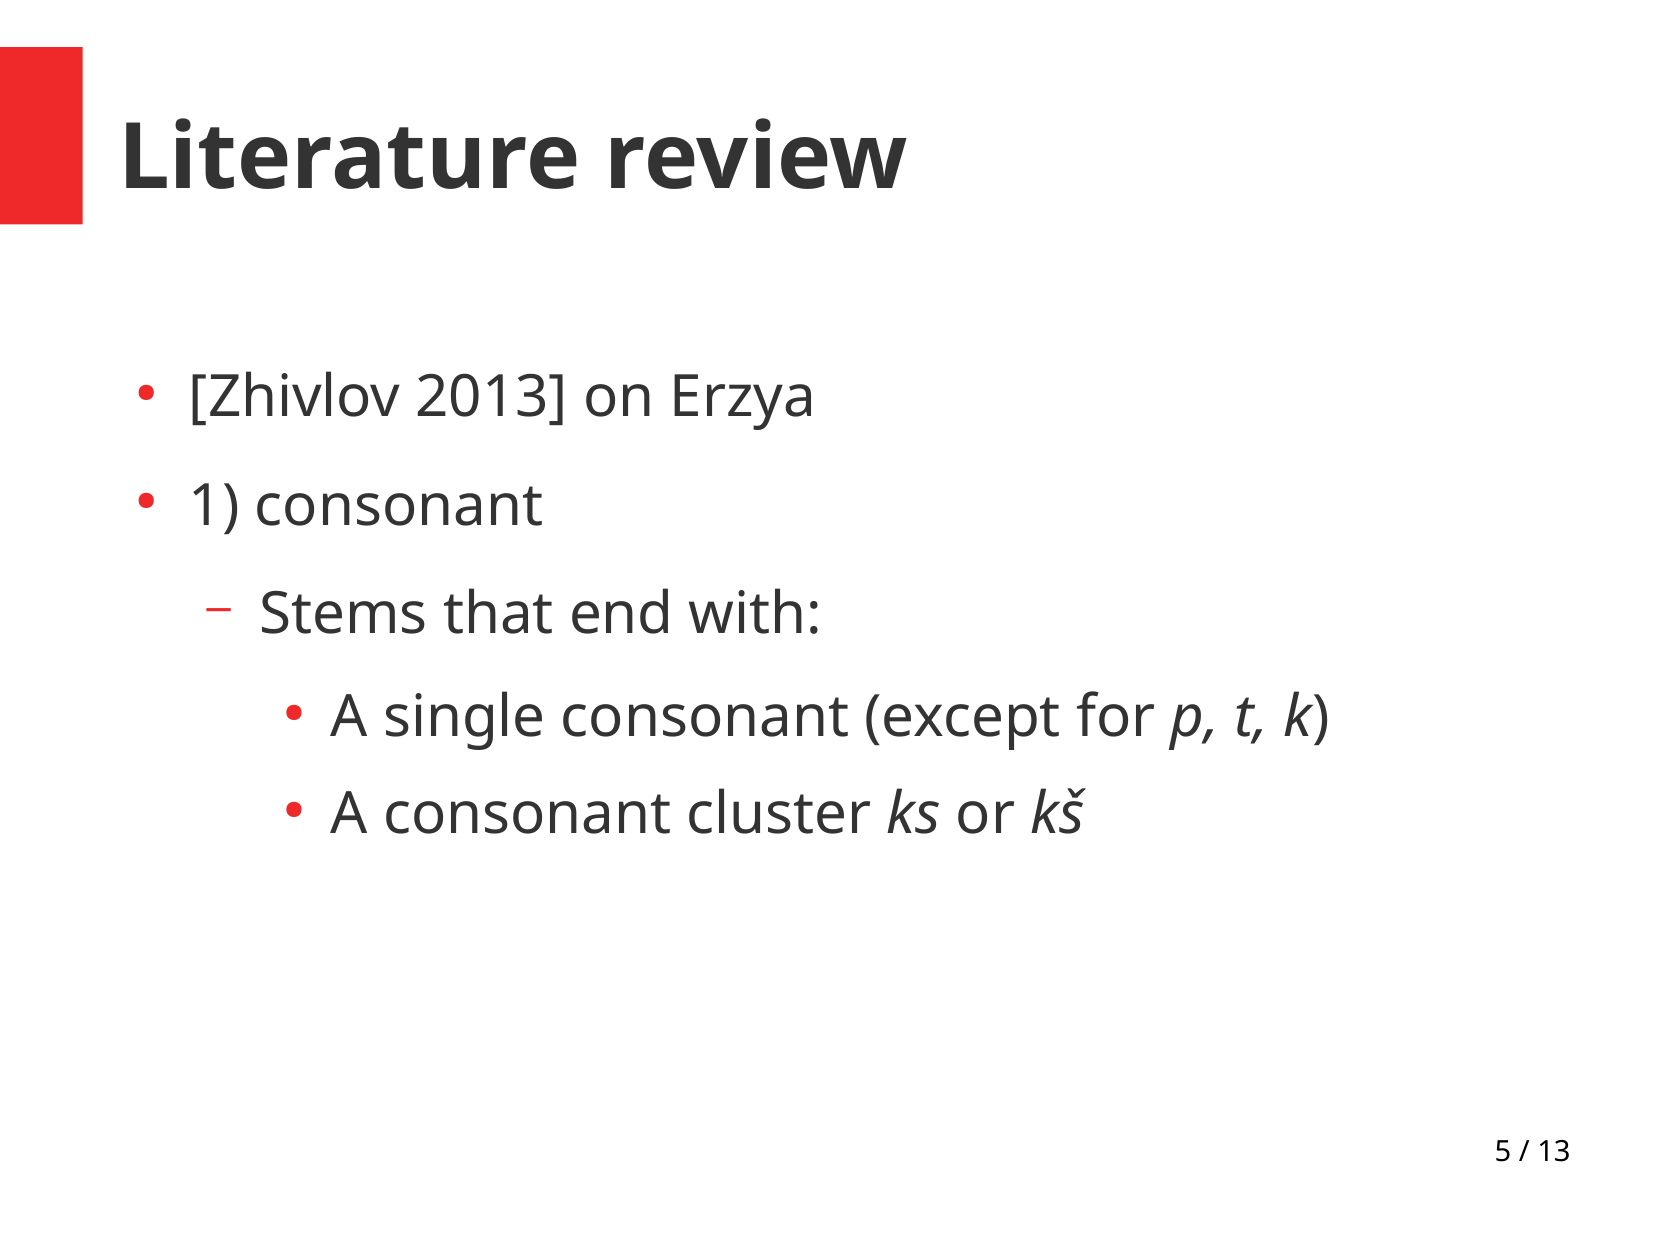

# Literature review
[Zhivlov 2013] on Erzya
1) consonant
Stems that end with:
A single consonant (except for p, t, k)
A consonant cluster ks or kš
5